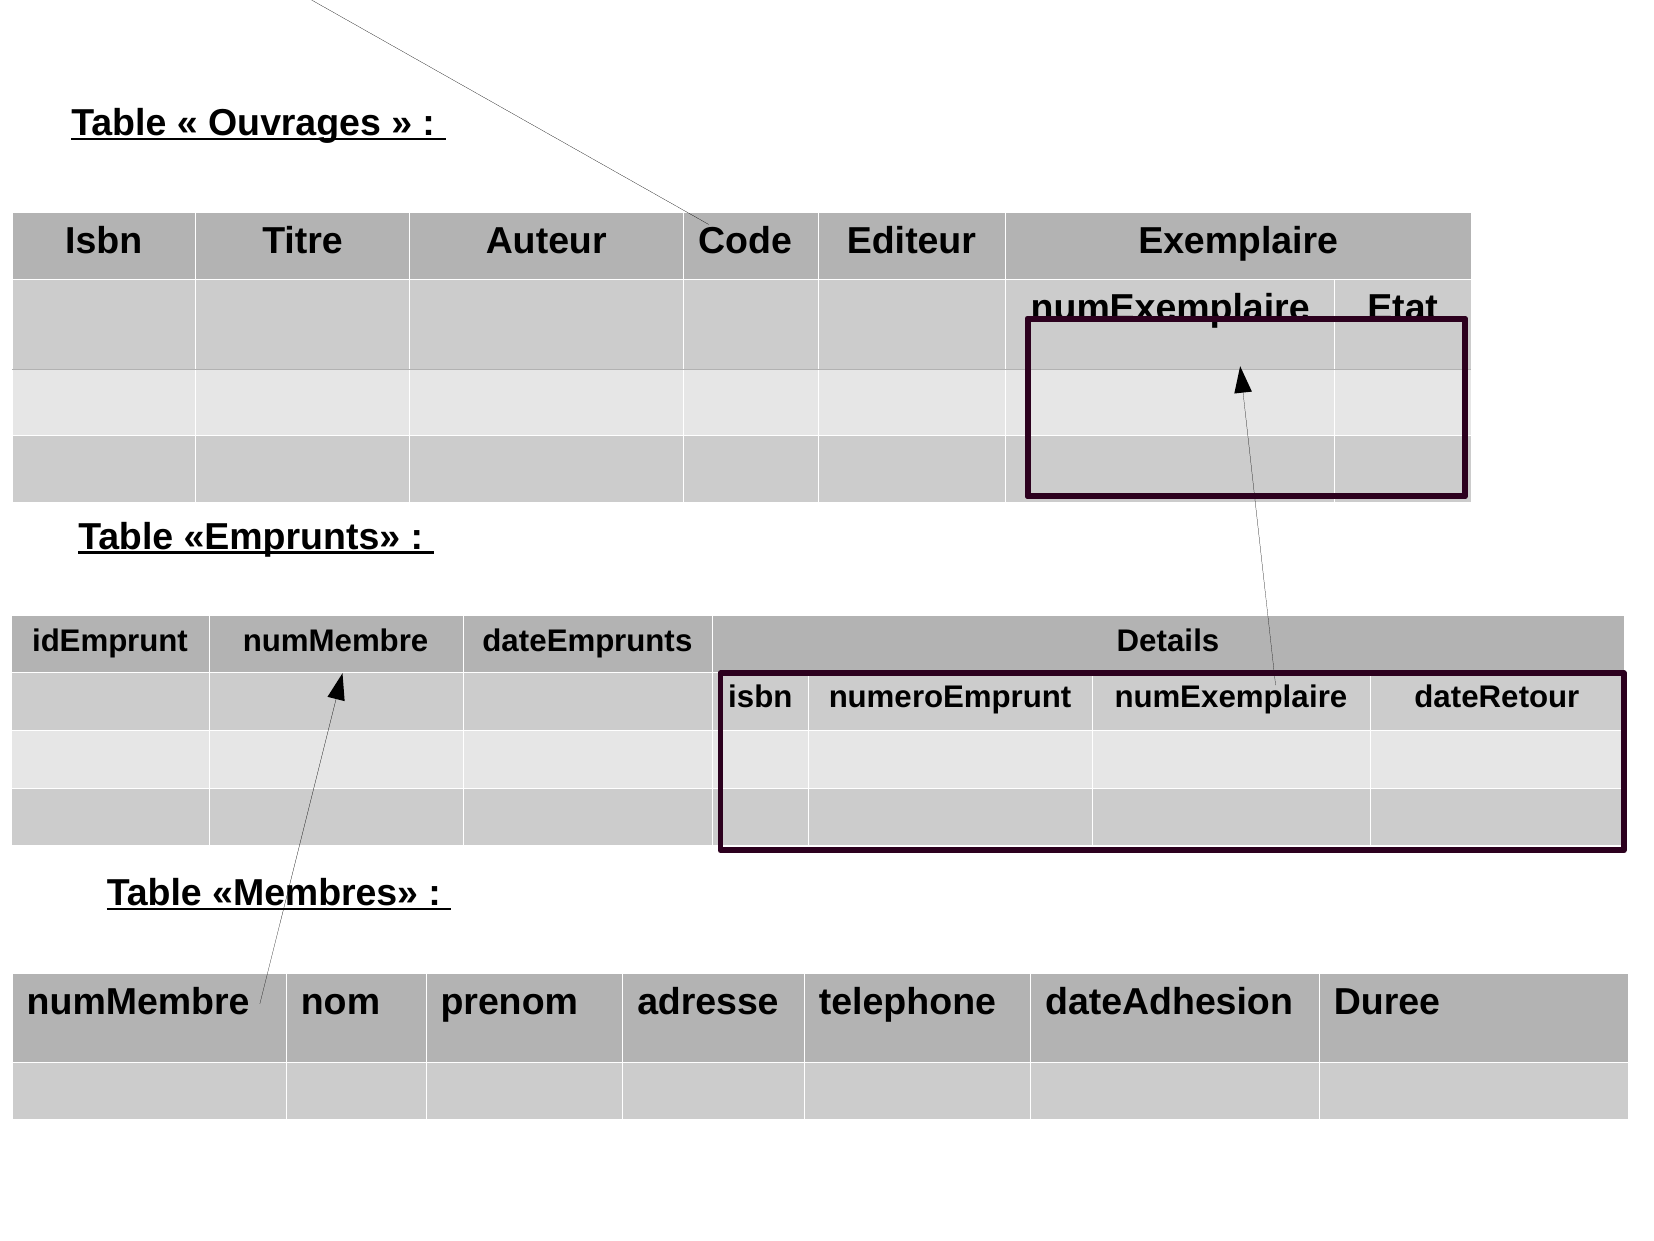

Table « Genres » :
| Genre | |
| --- | --- |
| Code | libellé |
| | |
Table « Ouvrages » :
| Isbn | Titre | Auteur | Code | Editeur | Exemplaire | |
| --- | --- | --- | --- | --- | --- | --- |
| | | | | | numExemplaire | Etat |
| | | | | | | |
| | | | | | | |
Table «Emprunts» :
| idEmprunt | numMembre | dateEmprunts | Details | | | |
| --- | --- | --- | --- | --- | --- | --- |
| | | | isbn | numeroEmprunt | numExemplaire | dateRetour |
| | | | | | | |
| | | | | | | |
Table «Membres» :
| numMembre | nom | prenom | adresse | telephone | dateAdhesion | Duree |
| --- | --- | --- | --- | --- | --- | --- |
| | | | | | | |